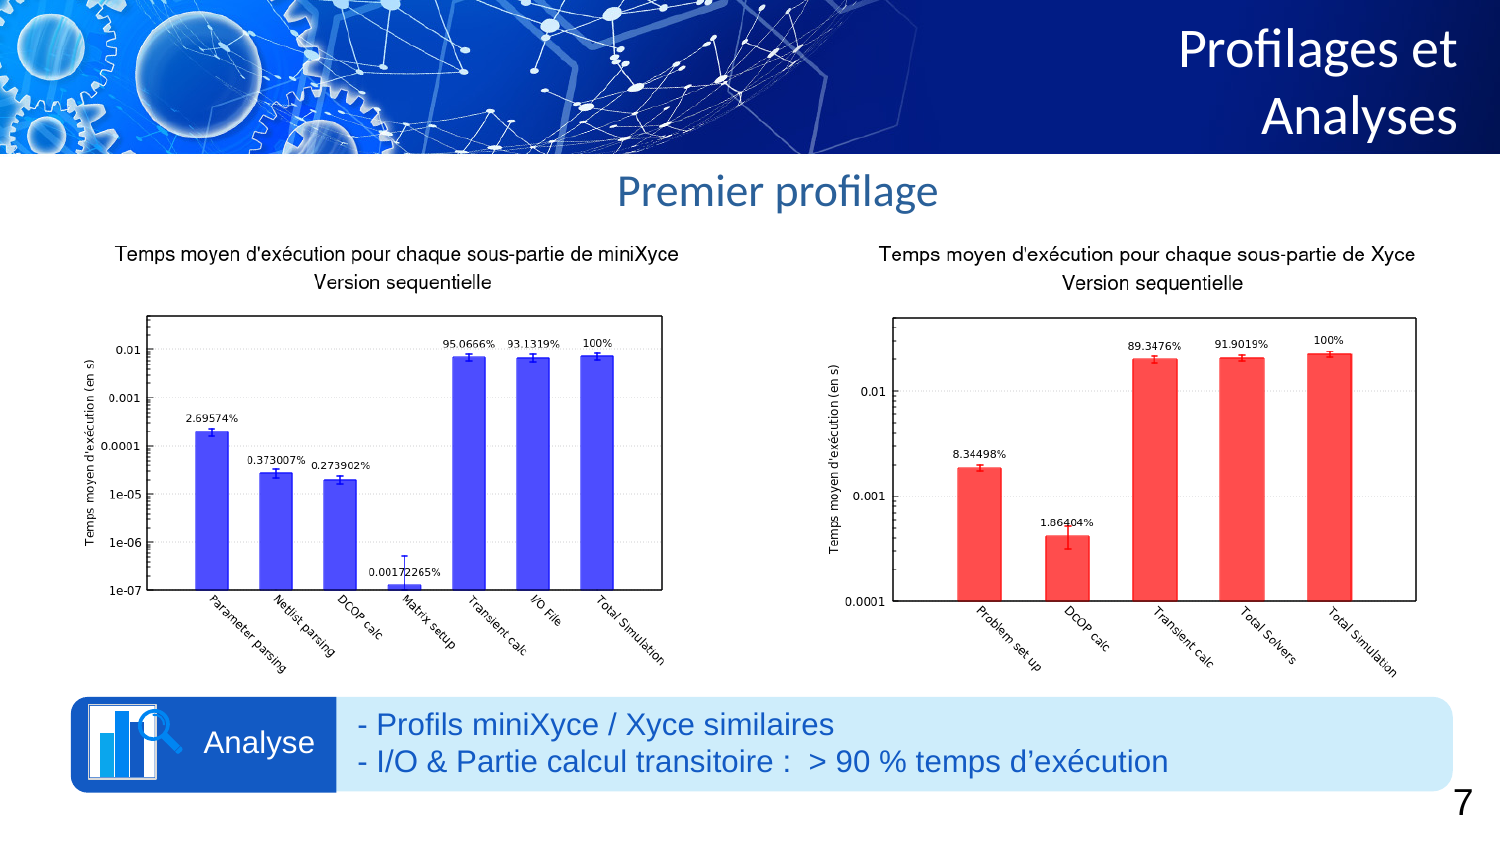

# Profilages et Analyses
Premier profilage
- Profils miniXyce / Xyce similaires
- I/O & Partie calcul transitoire : > 90 % temps d’exécution
### Chart
| Category | Series 1 | Series 2 | Series 3 |
|---|---|---|---|
| None | 43.0 | 65.0 | 54.0 |
Analyse